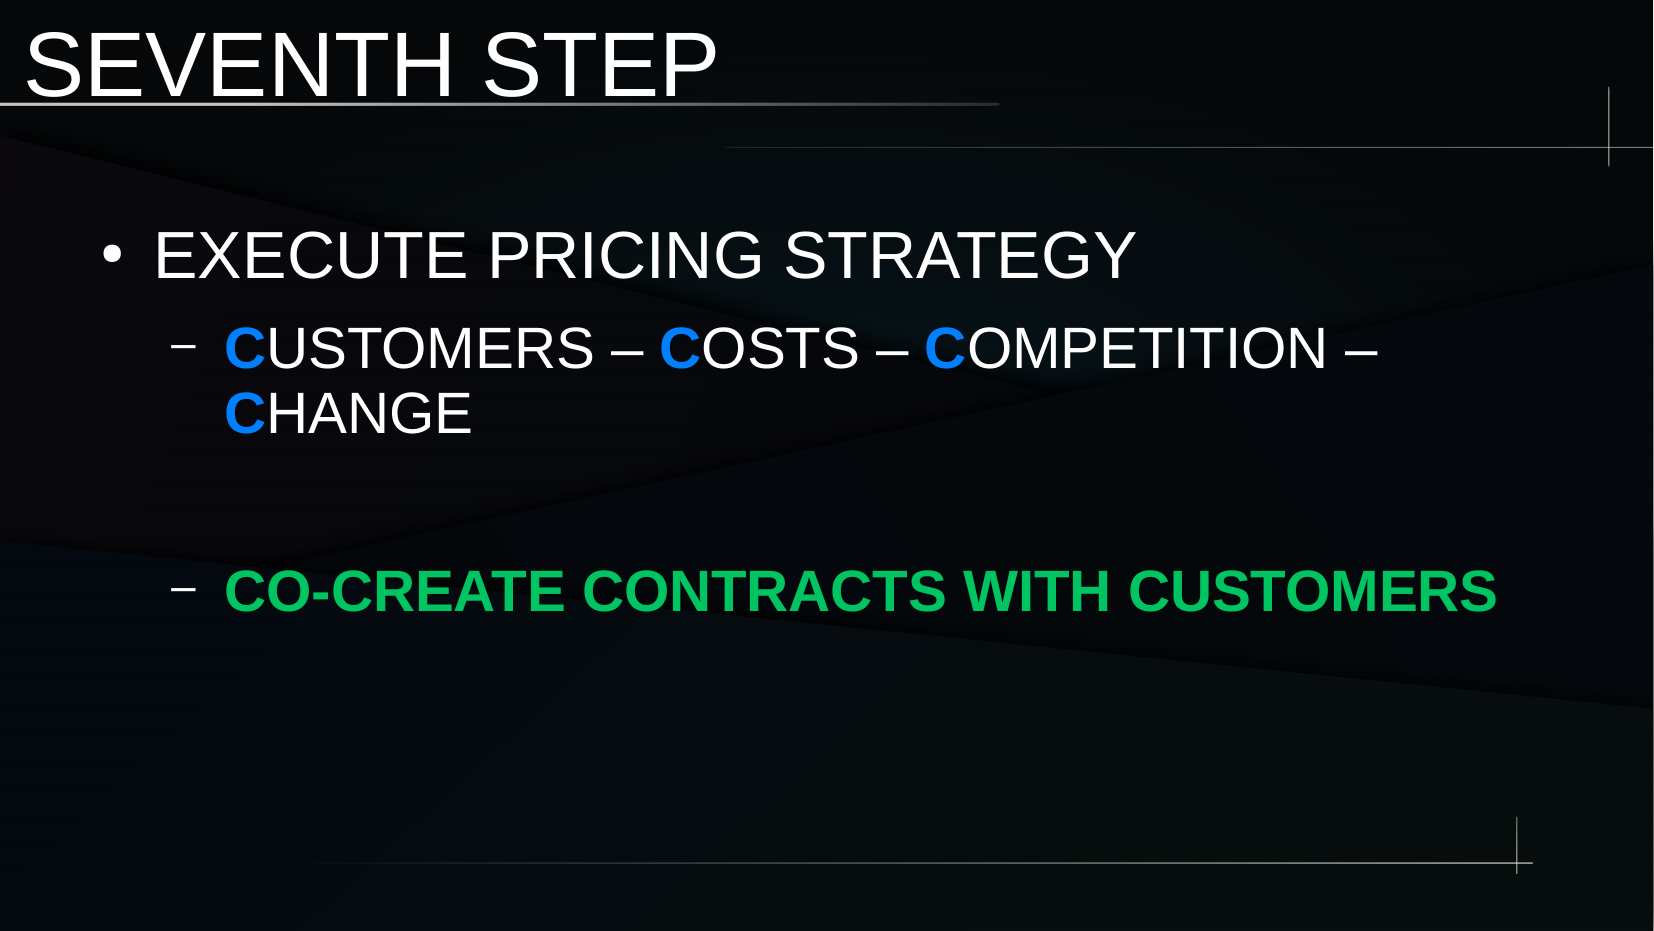

# SEVENTH STEP
EXECUTE PRICING STRATEGY
CUSTOMERS – COSTS – COMPETITION – CHANGE
CO-CREATE CONTRACTS WITH CUSTOMERS